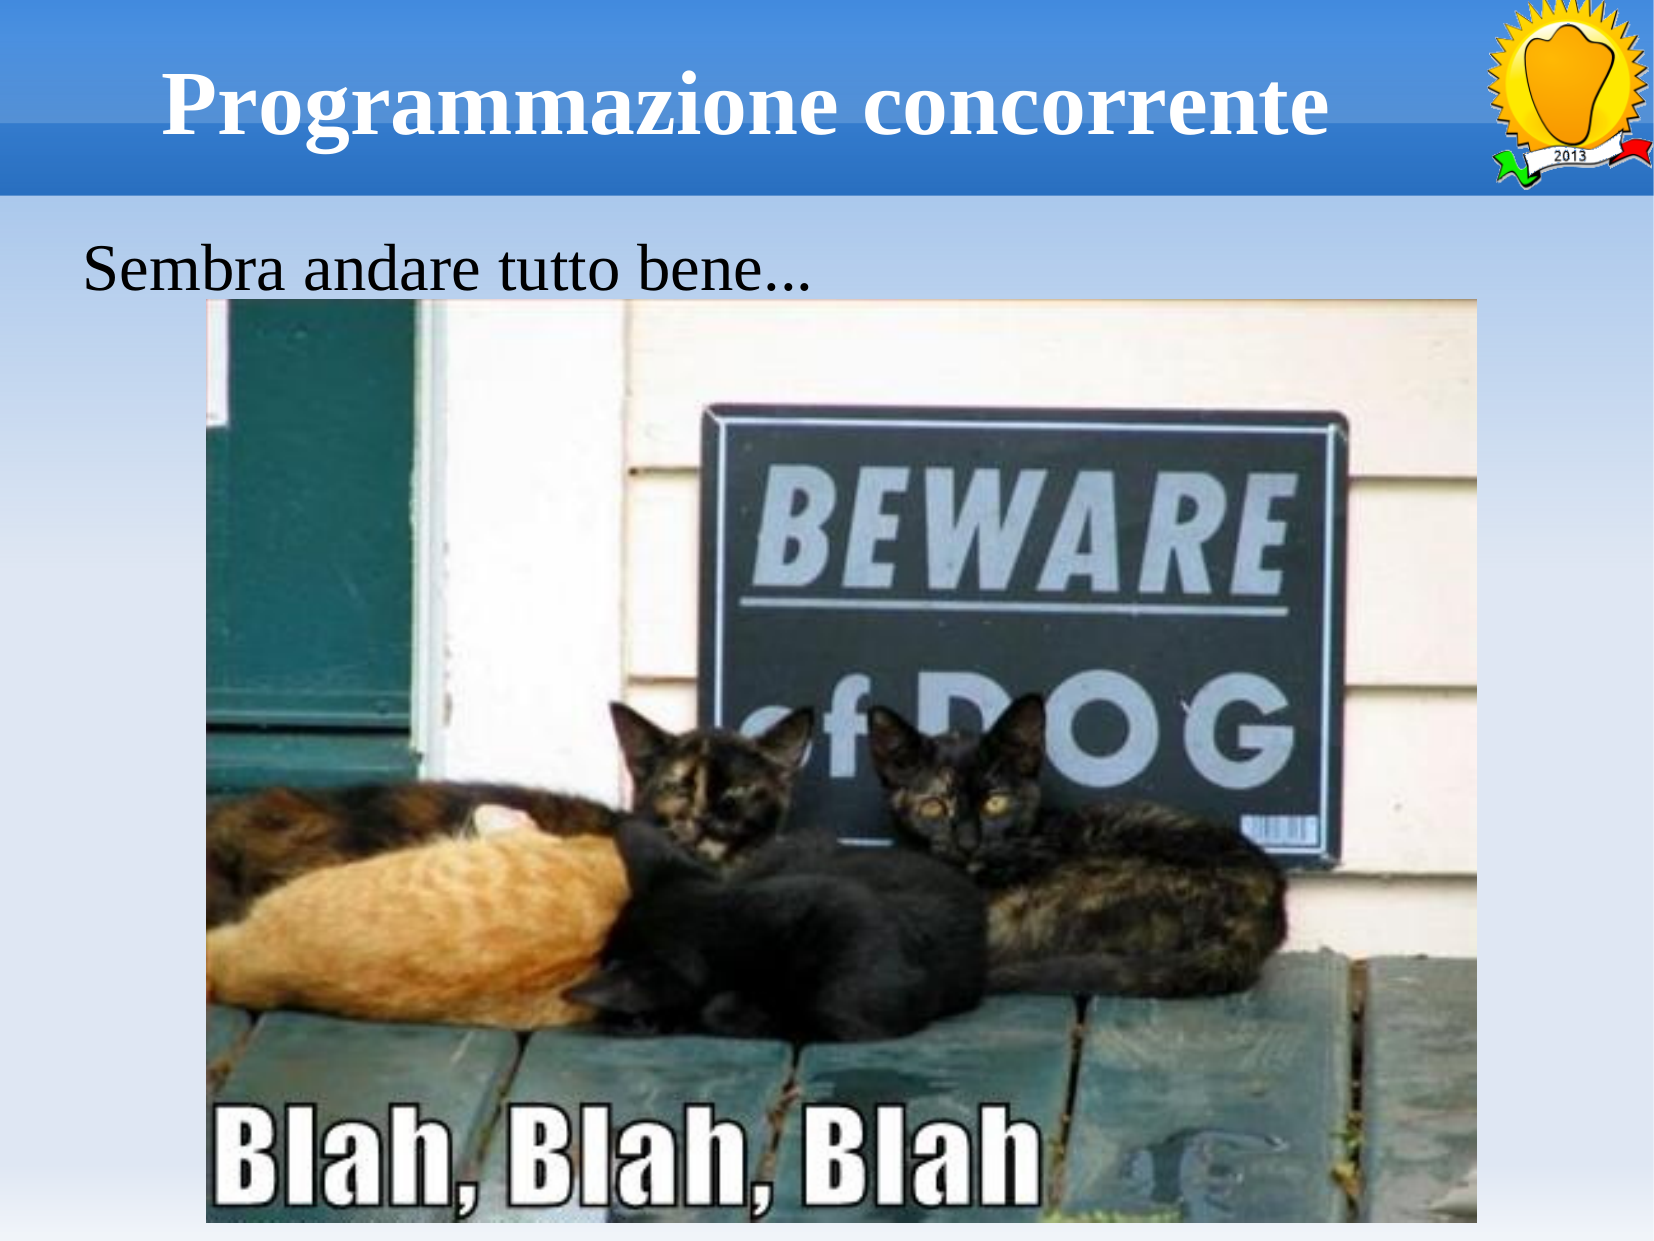

# Programmazione concorrente
Sembra andare tutto bene...